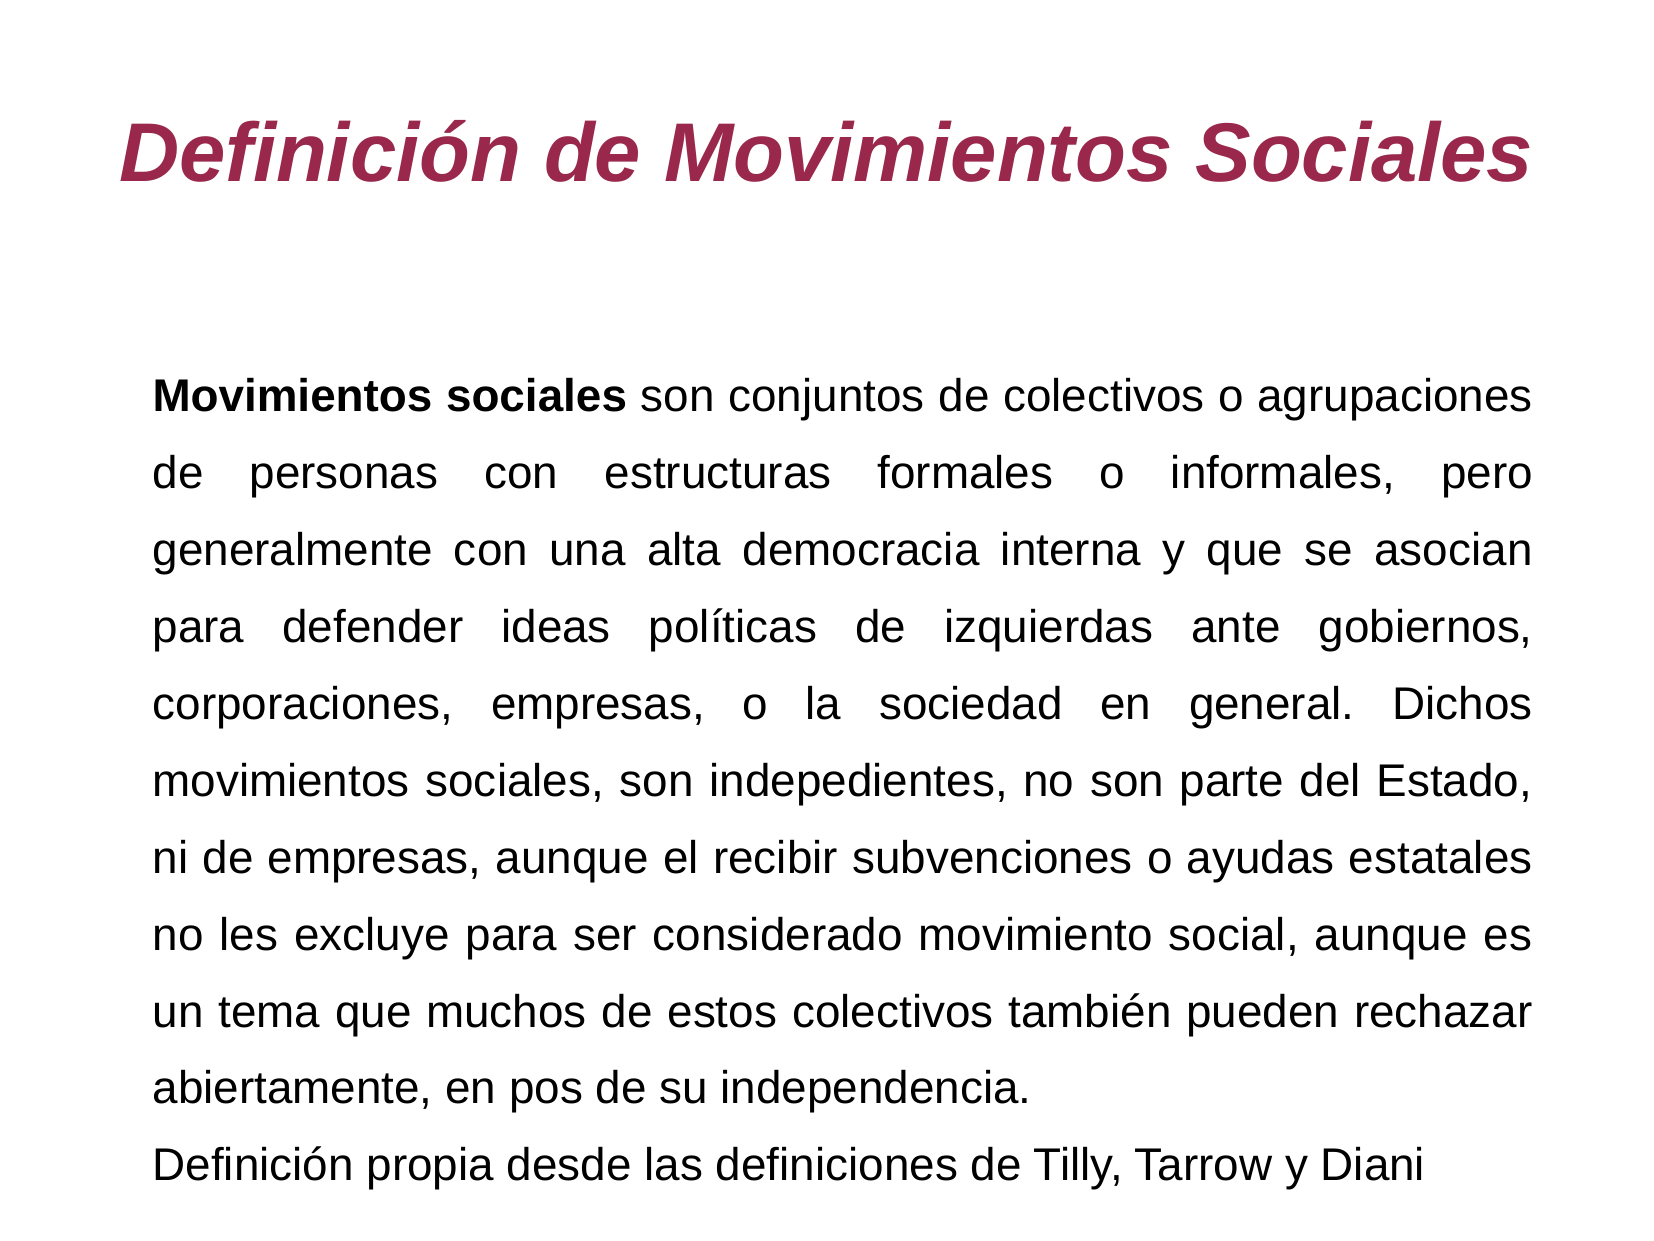

# Definición de Movimientos Sociales
Movimientos sociales son conjuntos de colectivos o agrupaciones de personas con estructuras formales o informales, pero generalmente con una alta democracia interna y que se asocian para defender ideas políticas de izquierdas ante gobiernos, corporaciones, empresas, o la sociedad en general. Dichos movimientos sociales, son indepedientes, no son parte del Estado, ni de empresas, aunque el recibir subvenciones o ayudas estatales no les excluye para ser considerado movimiento social, aunque es un tema que muchos de estos colectivos también pueden rechazar abiertamente, en pos de su independencia.
Definición propia desde las definiciones de Tilly, Tarrow y Diani